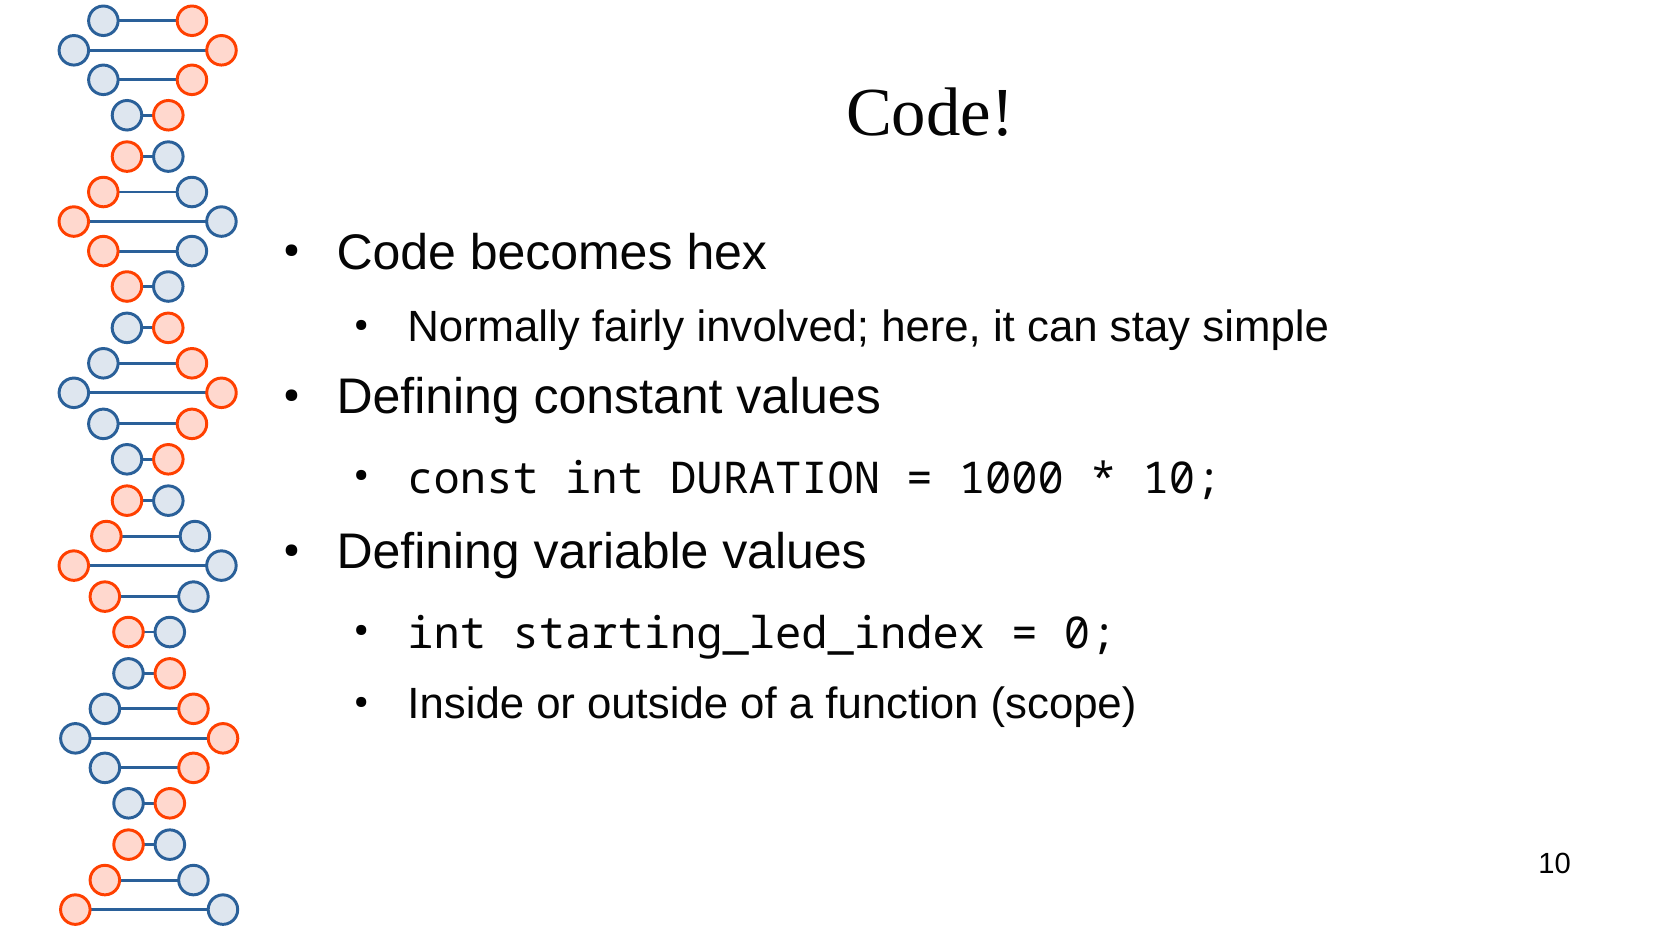

# Code!
Code becomes hex
Normally fairly involved; here, it can stay simple
Defining constant values
const int DURATION = 1000 * 10;
Defining variable values
int starting_led_index = 0;
Inside or outside of a function (scope)
10